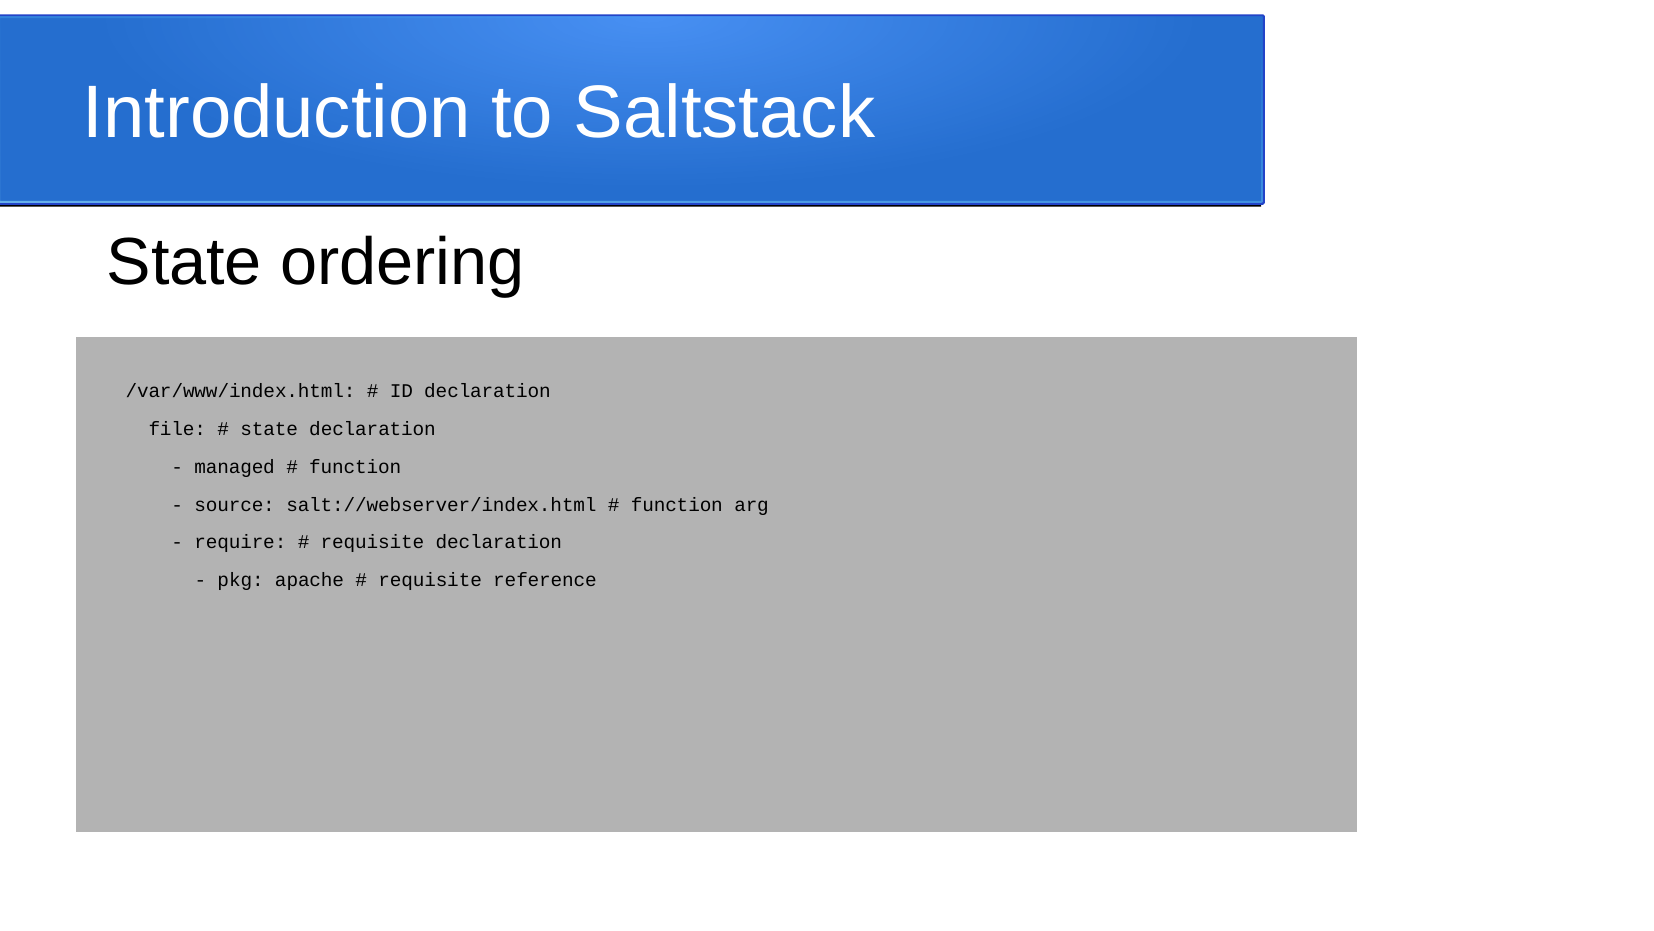

# Introduction to Saltstack
State ordering
| /var/www/index.html: # ID declaration file: # state declaration - managed # function - source: salt://webserver/index.html # function arg - require: # requisite declaration - pkg: apache # requisite reference |
| --- |